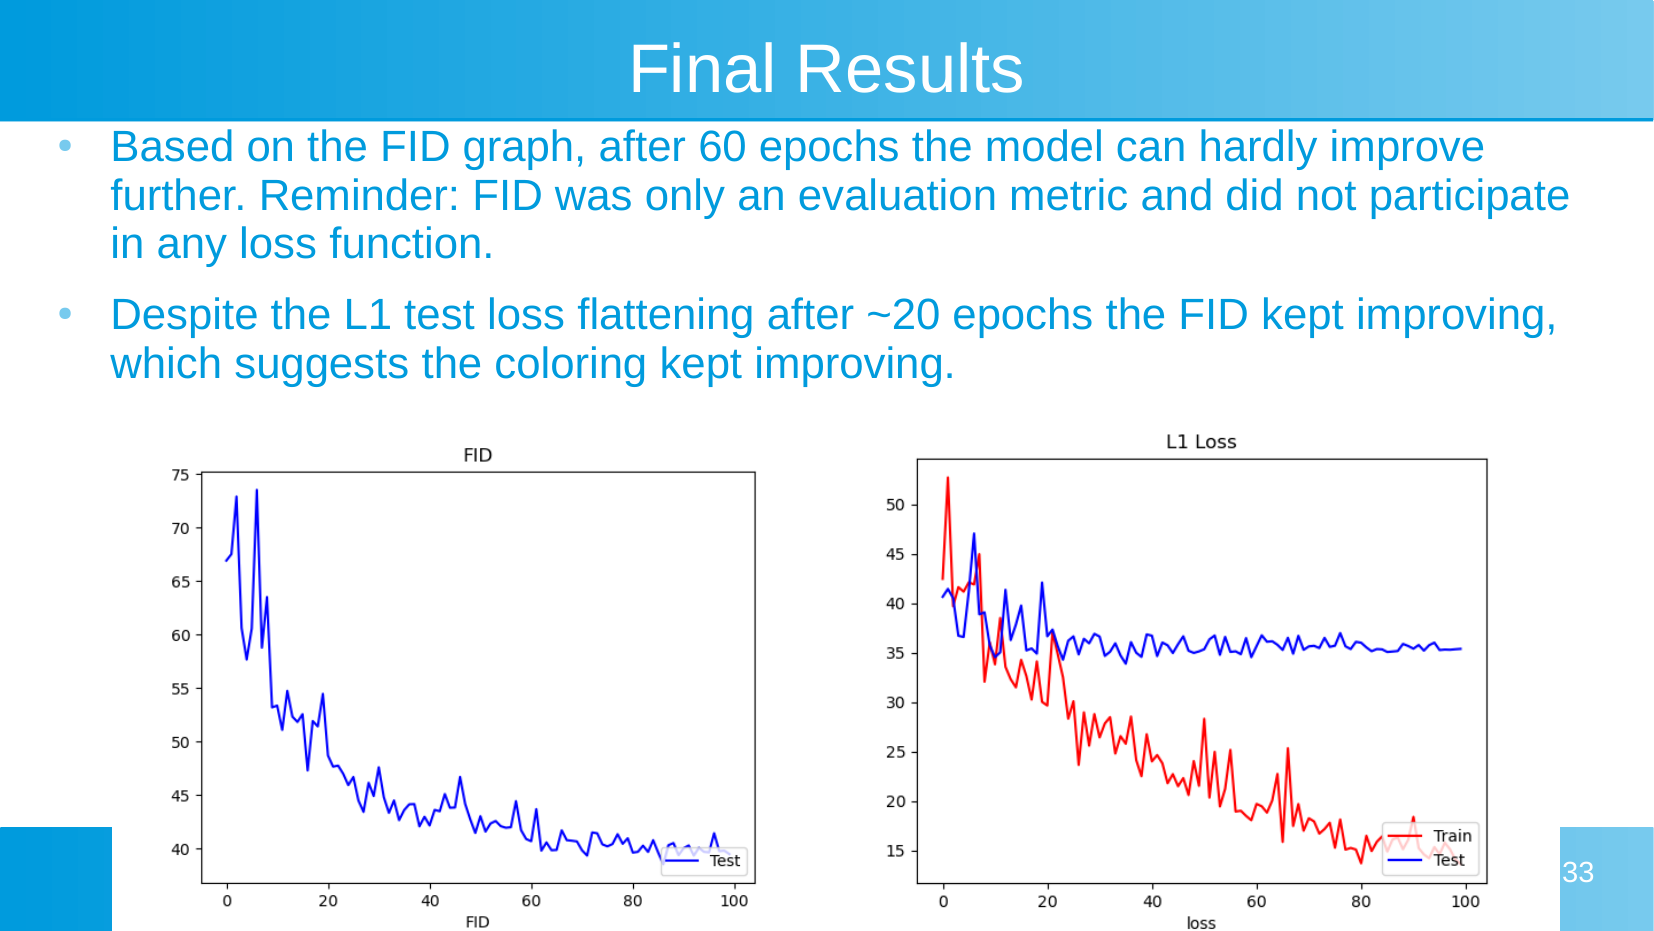

# Final Results
Based on the FID graph, after 60 epochs the model can hardly improve further. Reminder: FID was only an evaluation metric and did not participate in any loss function.
Despite the L1 test loss flattening after ~20 epochs the FID kept improving, which suggests the coloring kept improving.
33